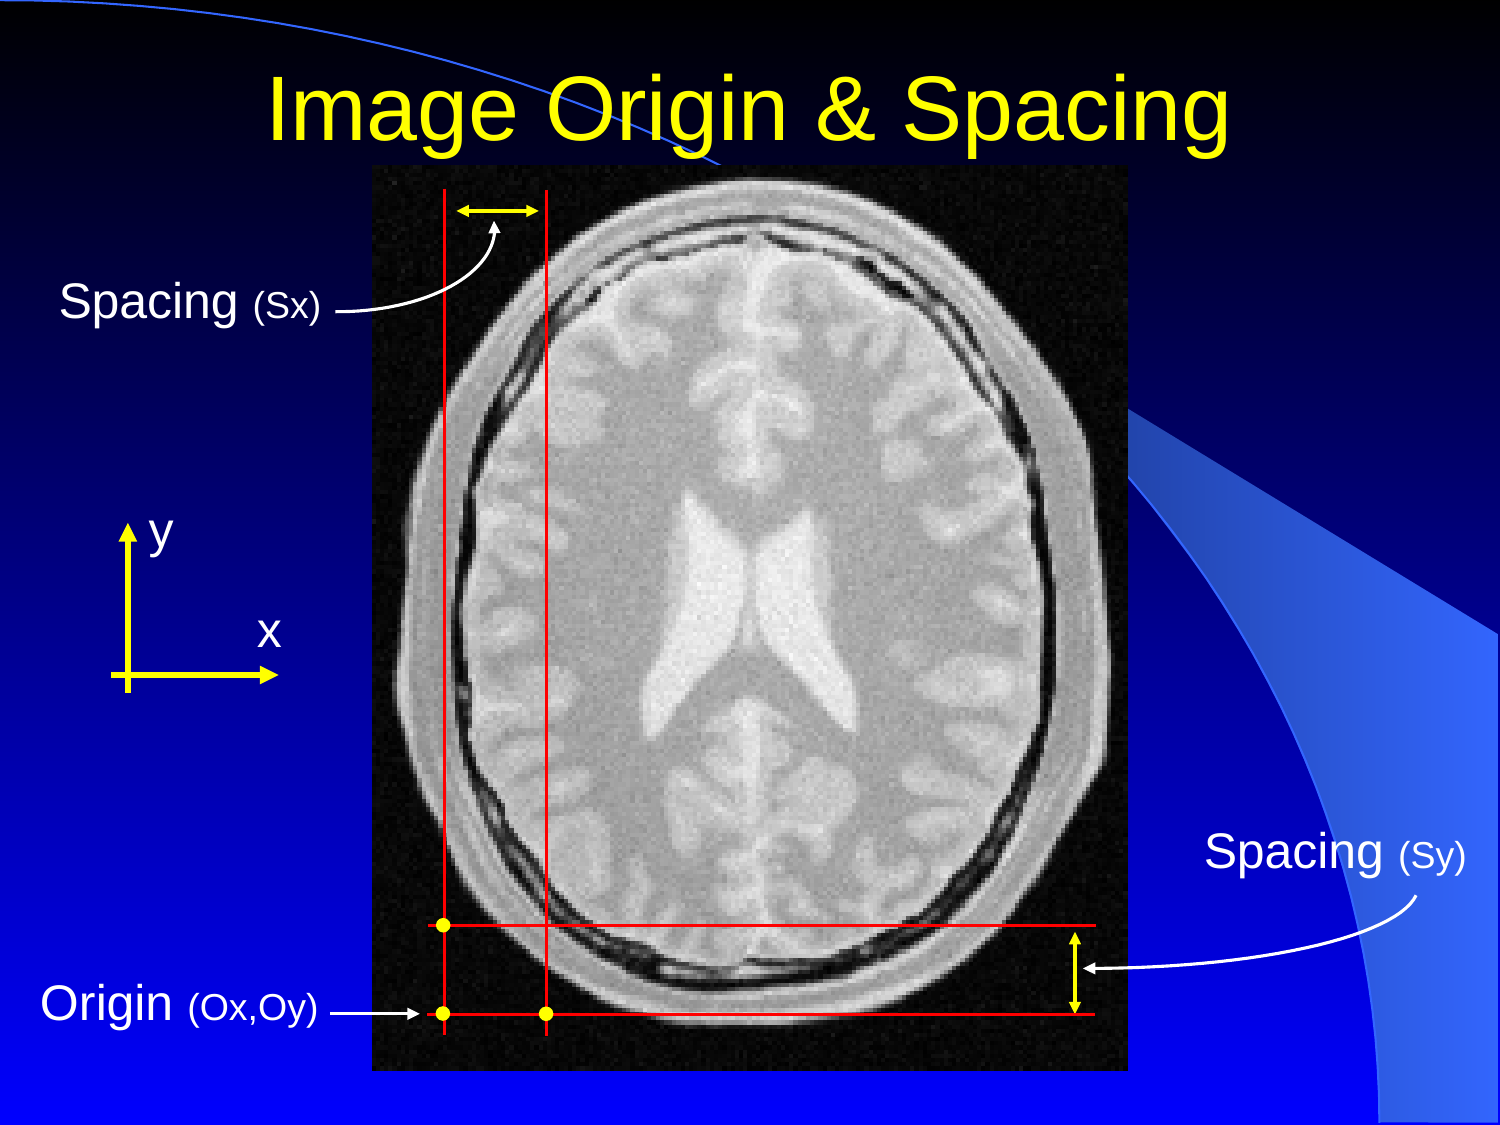

# Image Origin & Spacing
Spacing (Sx)
y
x
Spacing (Sy)
Origin (Ox,Oy)